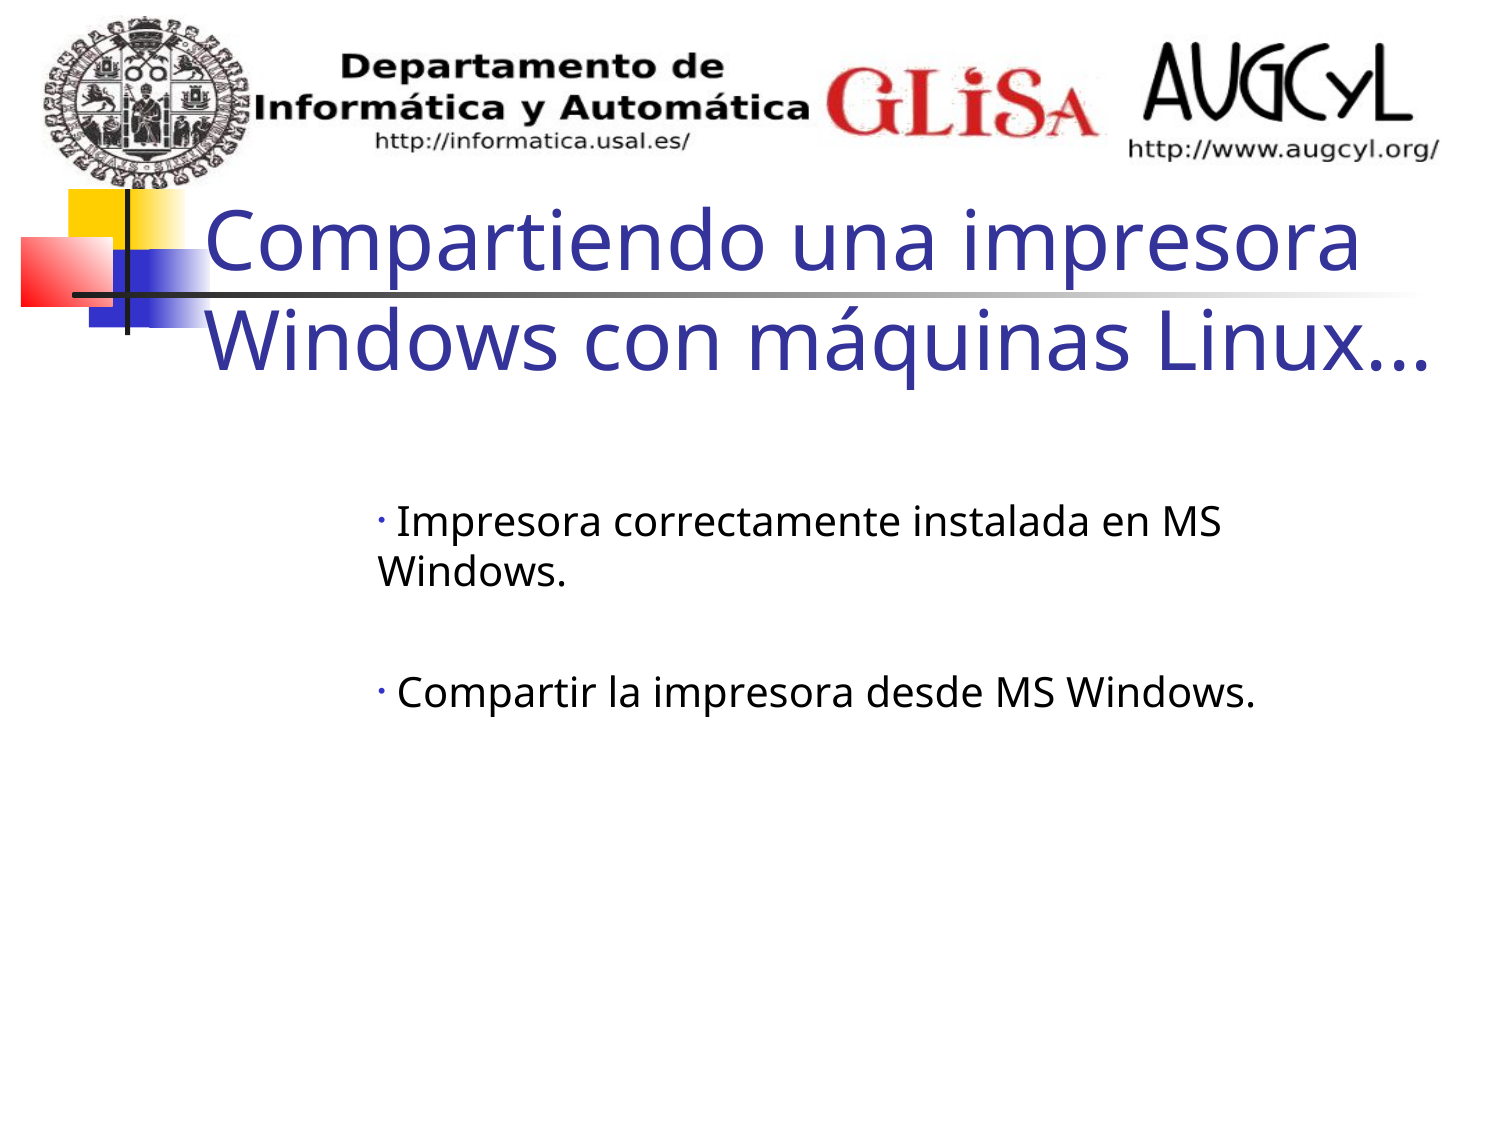

# Compartiendo una impresora Windows con máquinas Linux...
 Impresora correctamente instalada en MS Windows.
 Compartir la impresora desde MS Windows.